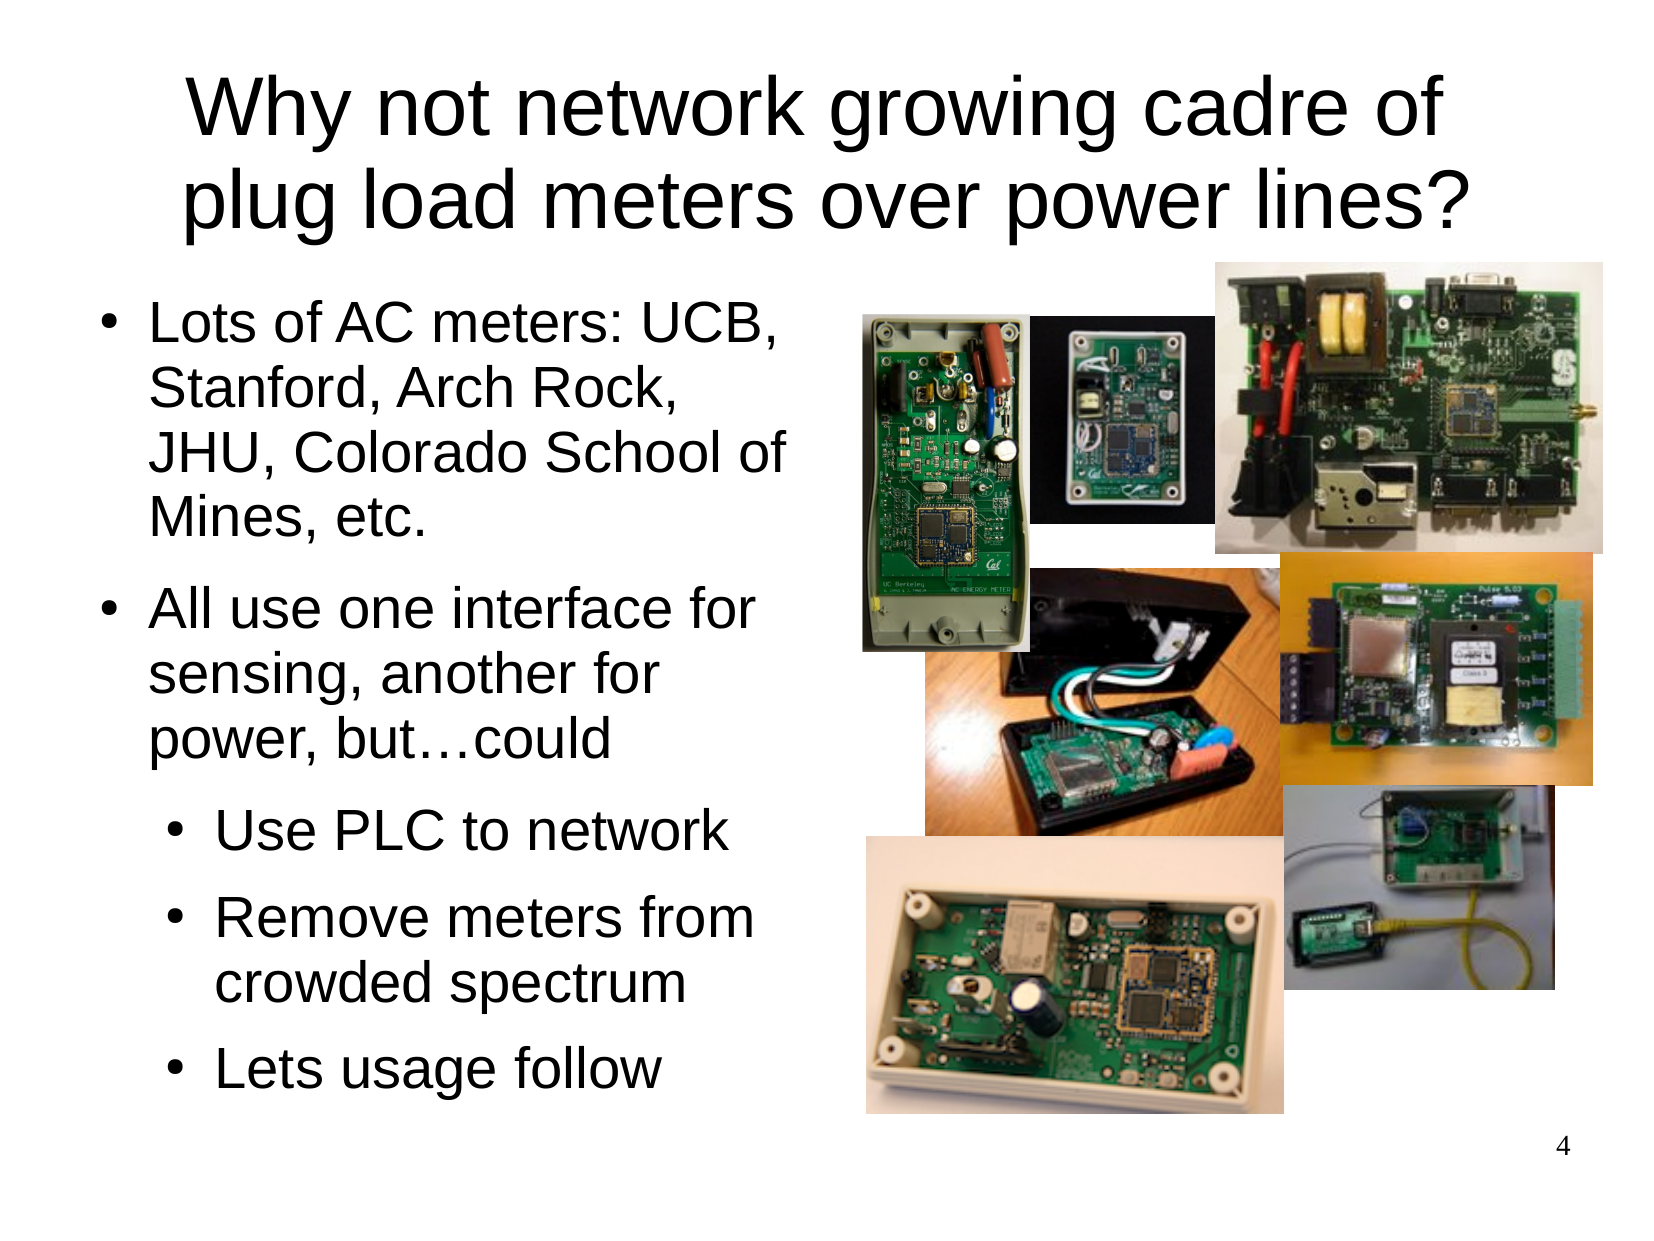

# Why not network growing cadre of plug load meters over power lines?
Lots of AC meters: UCB, Stanford, Arch Rock, JHU, Colorado School of Mines, etc.
All use one interface for sensing, another for power, but…could
Use PLC to network
Remove meters from crowded spectrum
Lets usage follow
4